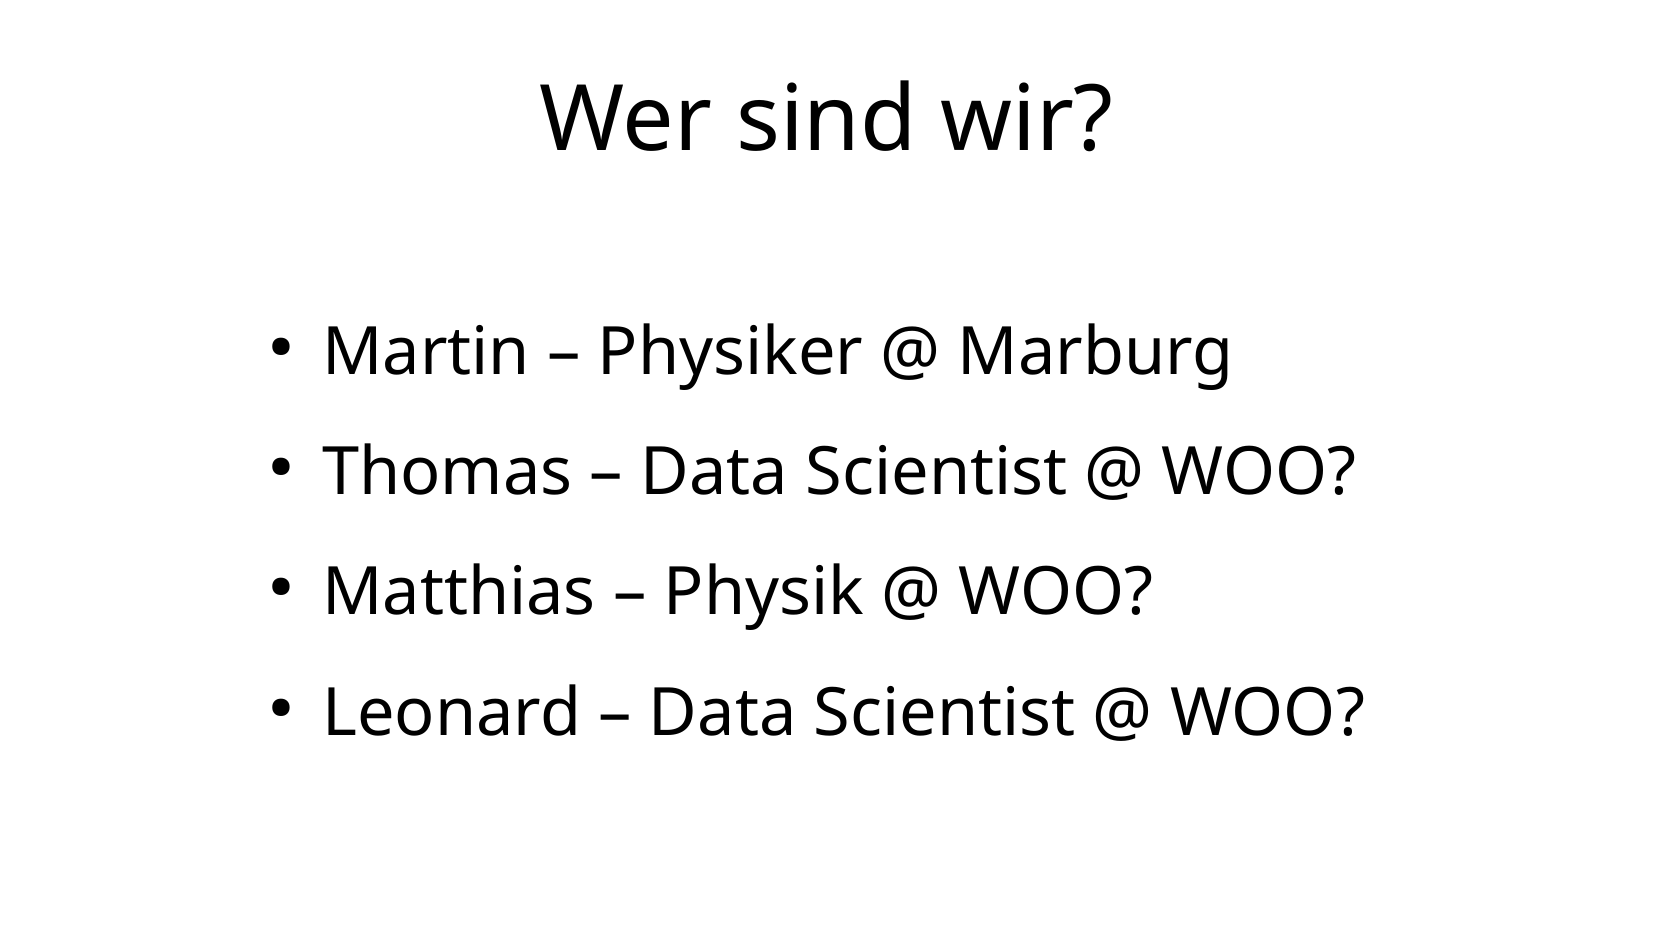

# Wer sind wir?
Martin – Physiker @ Marburg
Thomas – Data Scientist @ WOO?
Matthias – Physik @ WOO?
Leonard – Data Scientist @ WOO?